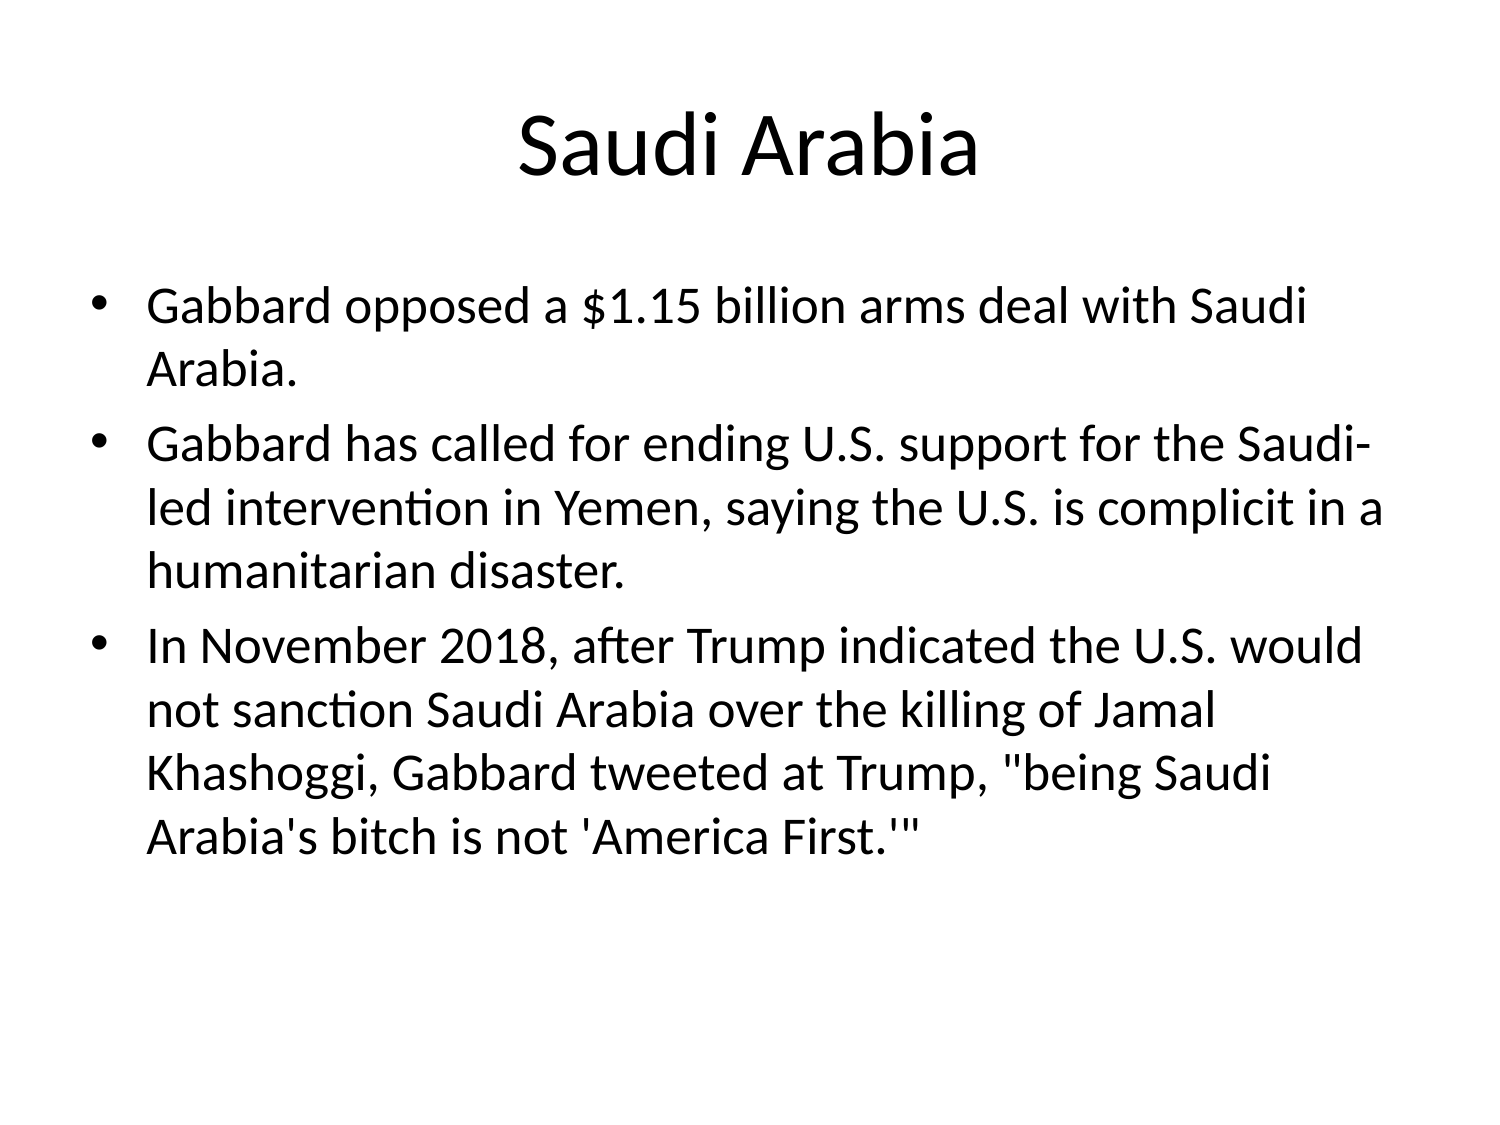

# Saudi Arabia
Gabbard opposed a $1.15 billion arms deal with Saudi Arabia.
Gabbard has called for ending U.S. support for the Saudi-led intervention in Yemen, saying the U.S. is complicit in a humanitarian disaster.
In November 2018, after Trump indicated the U.S. would not sanction Saudi Arabia over the killing of Jamal Khashoggi, Gabbard tweeted at Trump, "being Saudi Arabia's bitch is not 'America First.'"